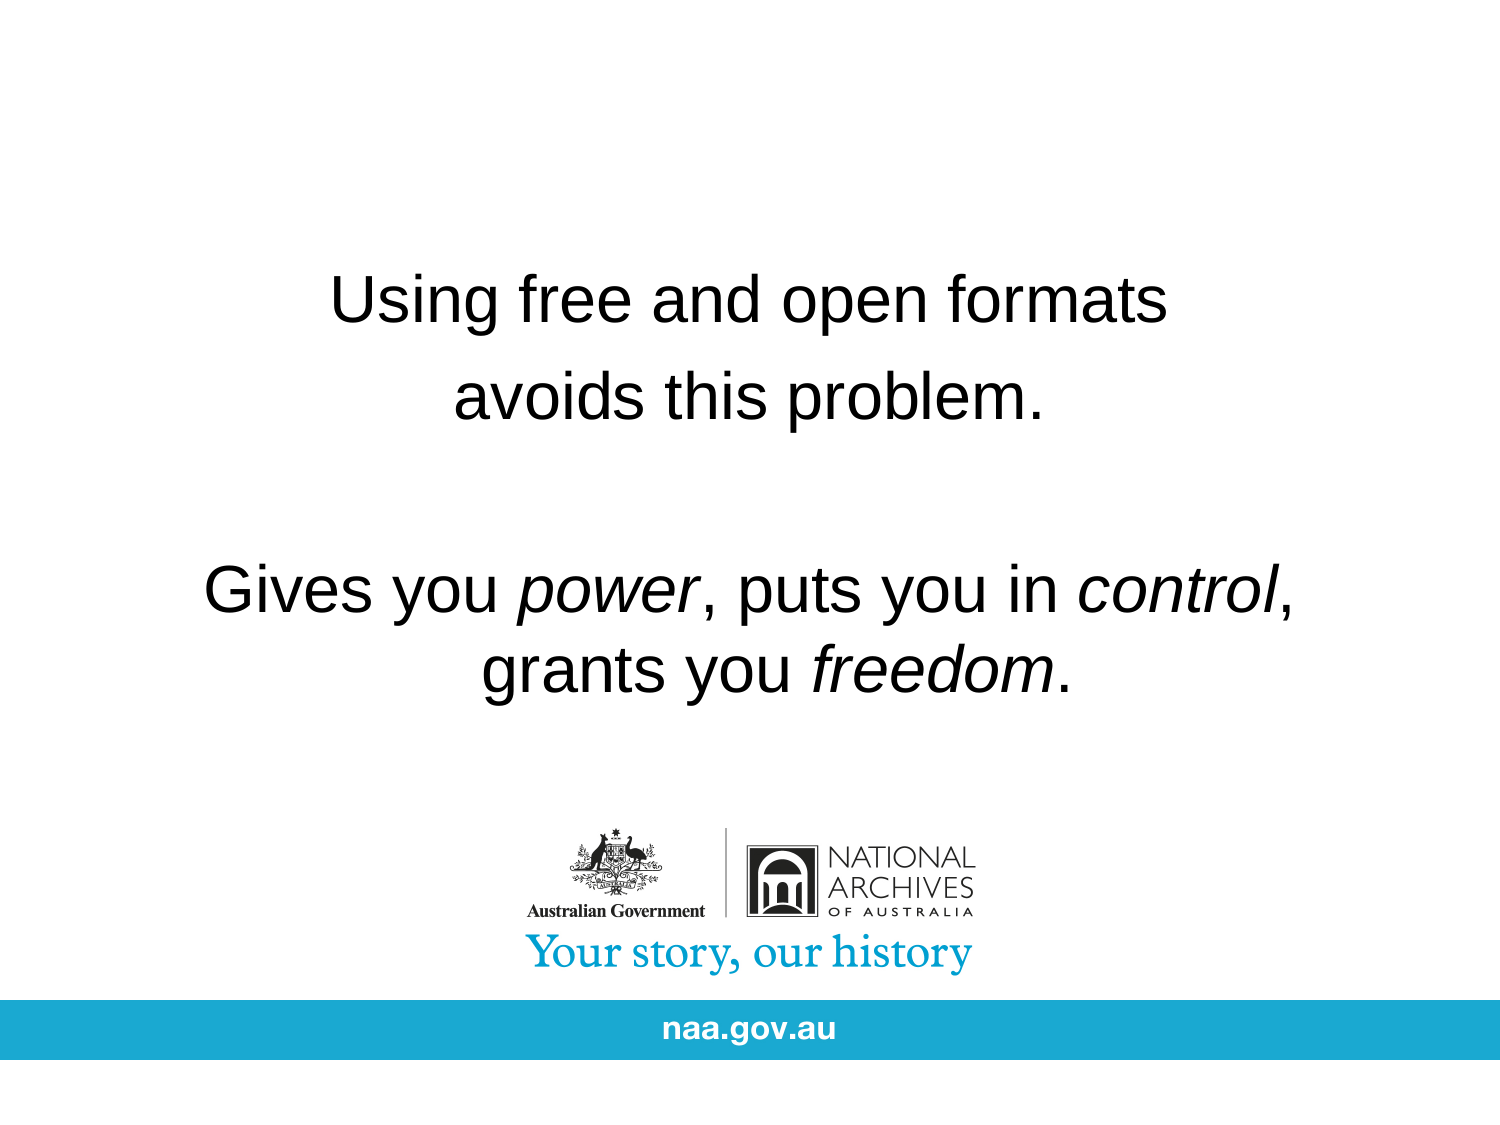

#
Using free and open formats
avoids this problem.
Gives you power, puts you in control, grants you freedom.